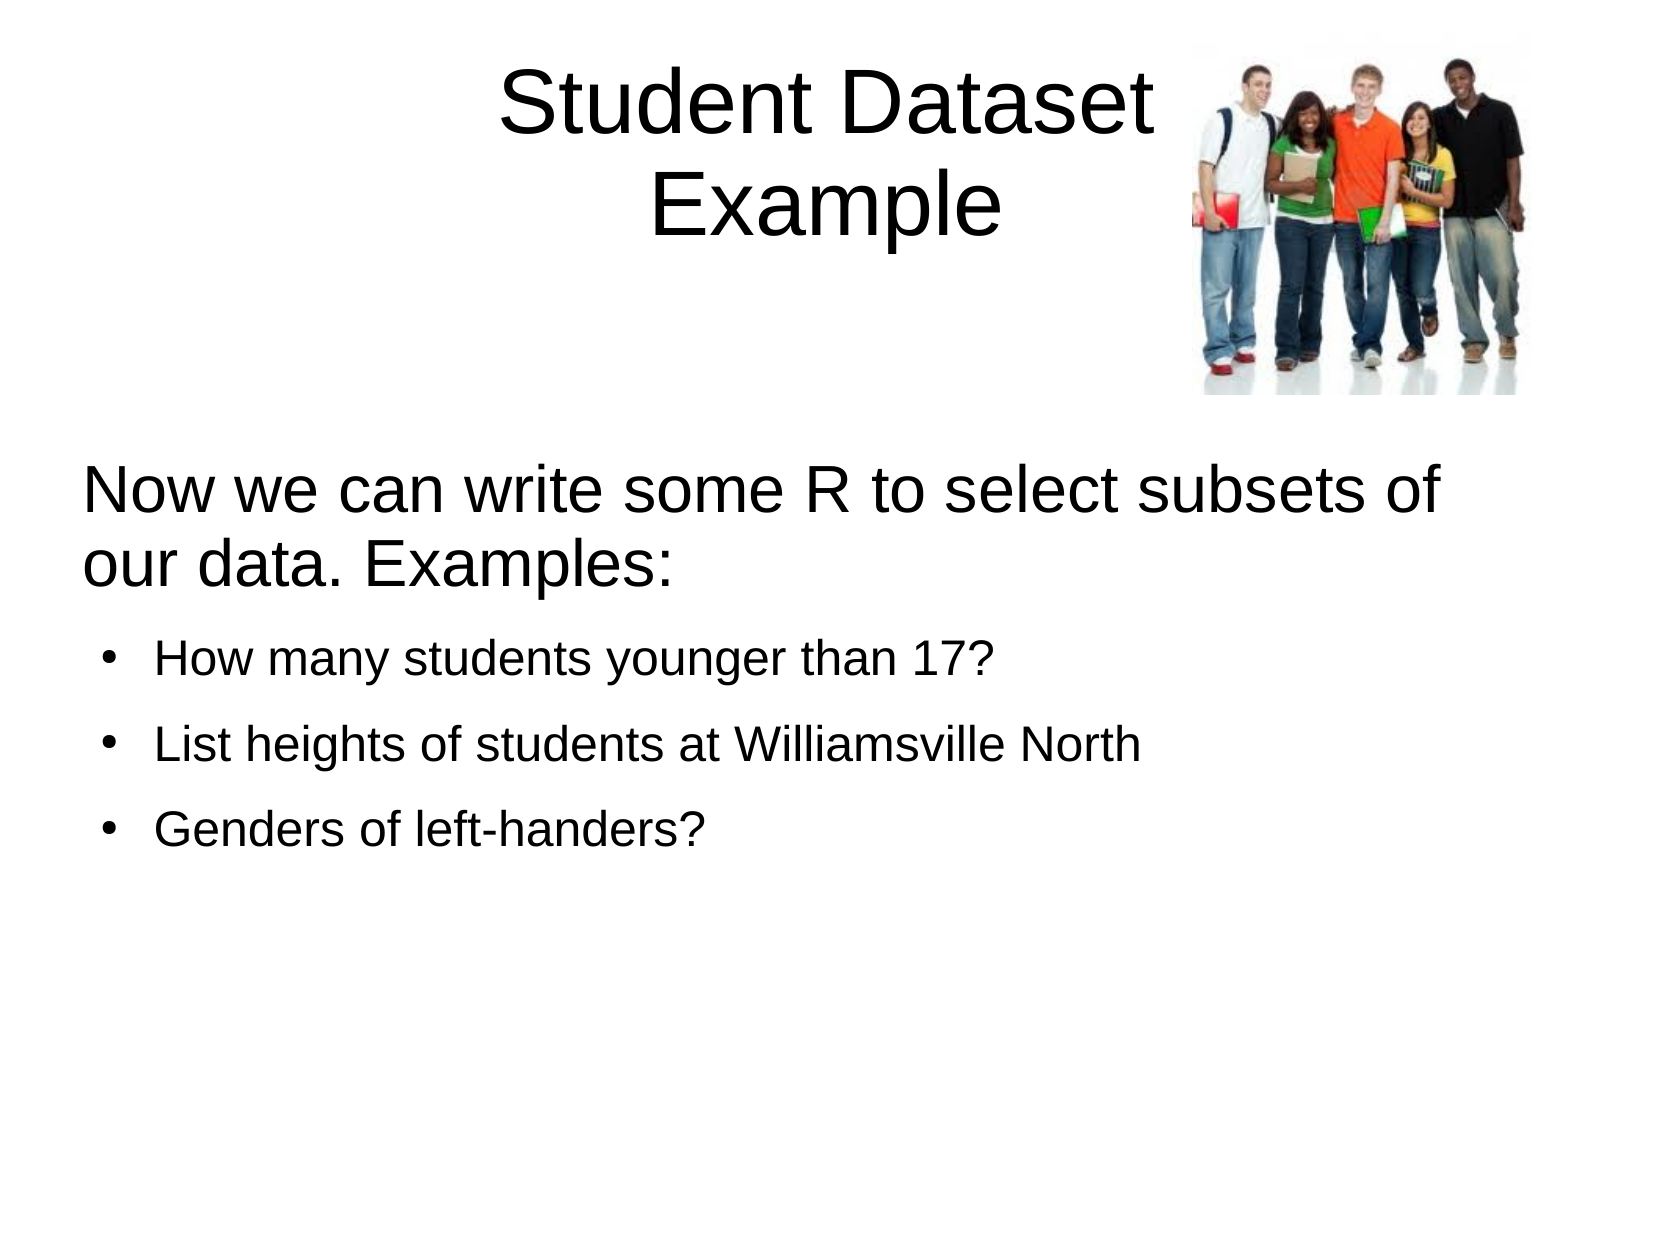

# Student Dataset Example
Now we can write some R to select subsets of our data. Examples:
How many students younger than 17?
List heights of students at Williamsville North
Genders of left-handers?